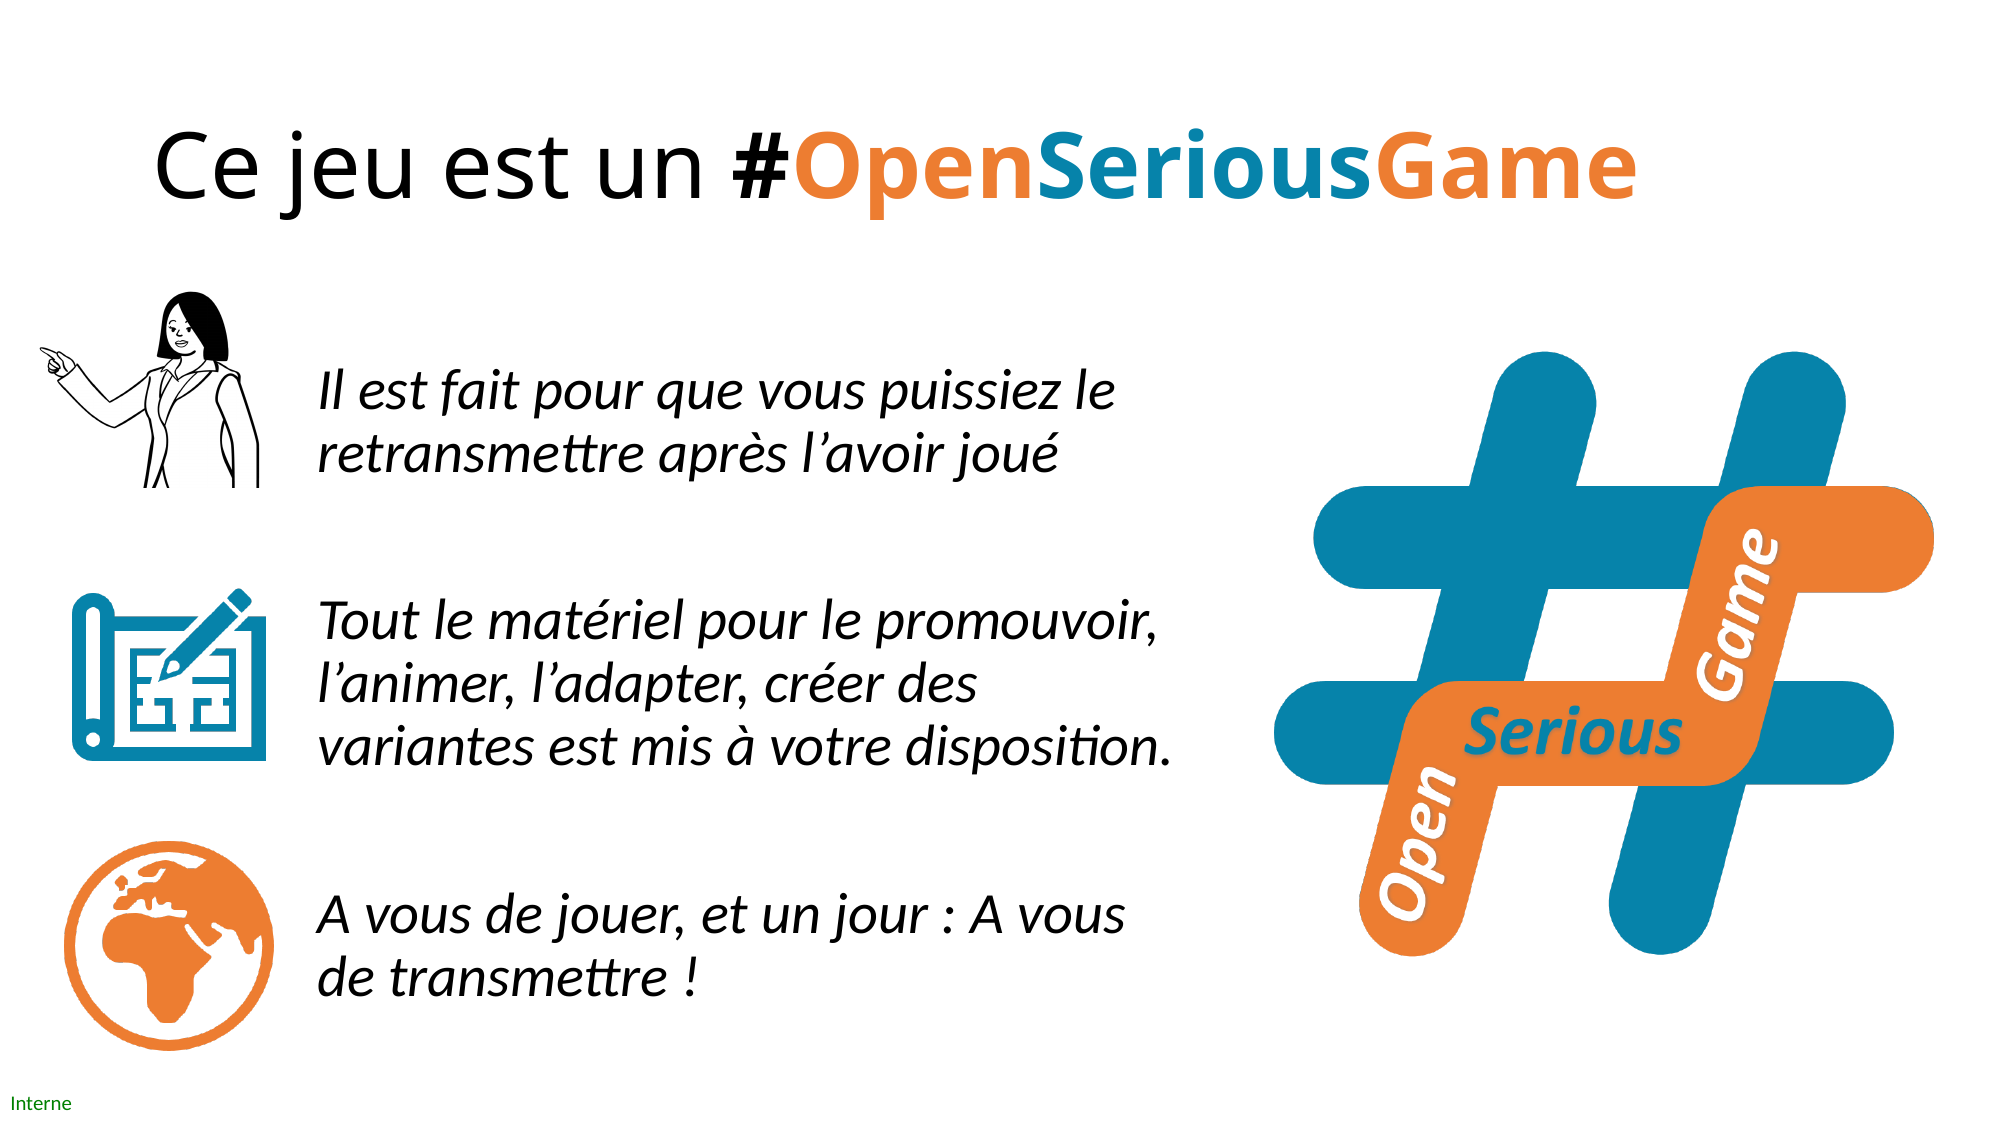

# Ce jeu est un #OpenSeriousGame
Il est fait pour que vous puissiez le retransmettre après l’avoir joué
Tout le matériel pour le promouvoir, l’animer, l’adapter, créer des variantes est mis à votre disposition.
A vous de jouer, et un jour : A vous de transmettre !